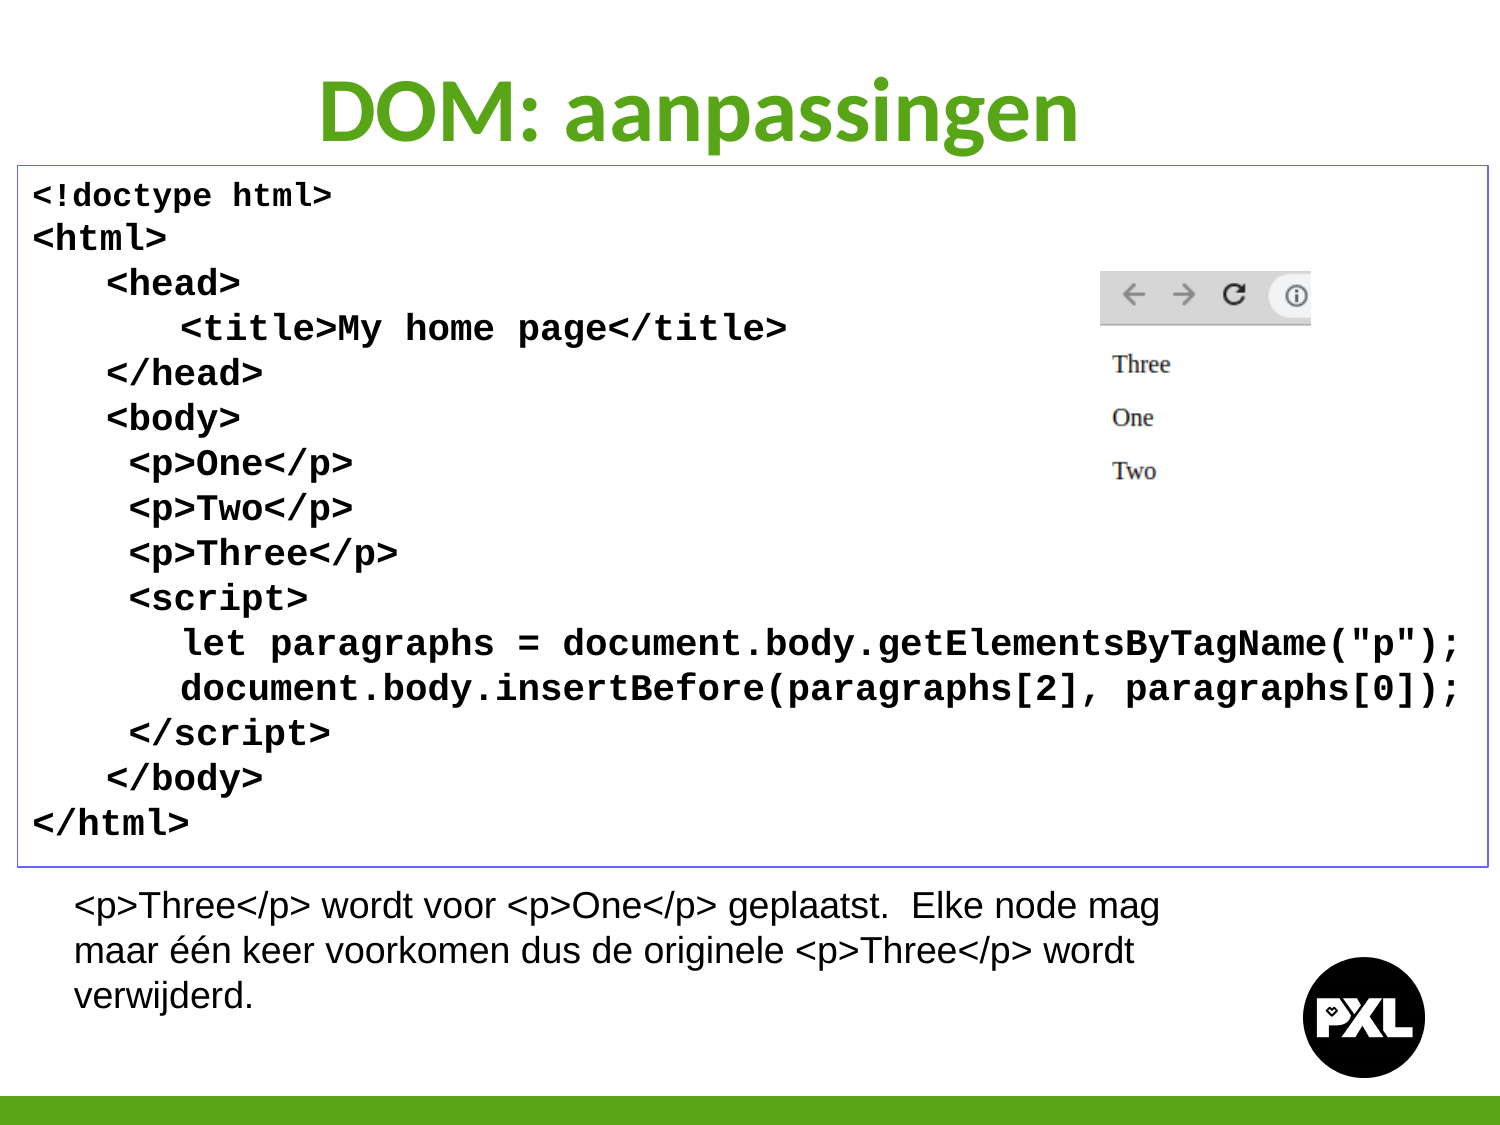

DOM: aanpassingen
<!doctype html>
<html>
	<head>
		<title>My home page</title>
	</head>
	<body>
	 <p>One</p>
	 <p>Two</p>
	 <p>Three</p>
	 <script>
		let paragraphs = document.body.getElementsByTagName("p");
		document.body.insertBefore(paragraphs[2], paragraphs[0]);
	 </script>
	</body>
</html>
<p>Three</p> wordt voor <p>One</p> geplaatst. Elke node mag maar één keer voorkomen dus de originele <p>Three</p> wordt verwijderd.